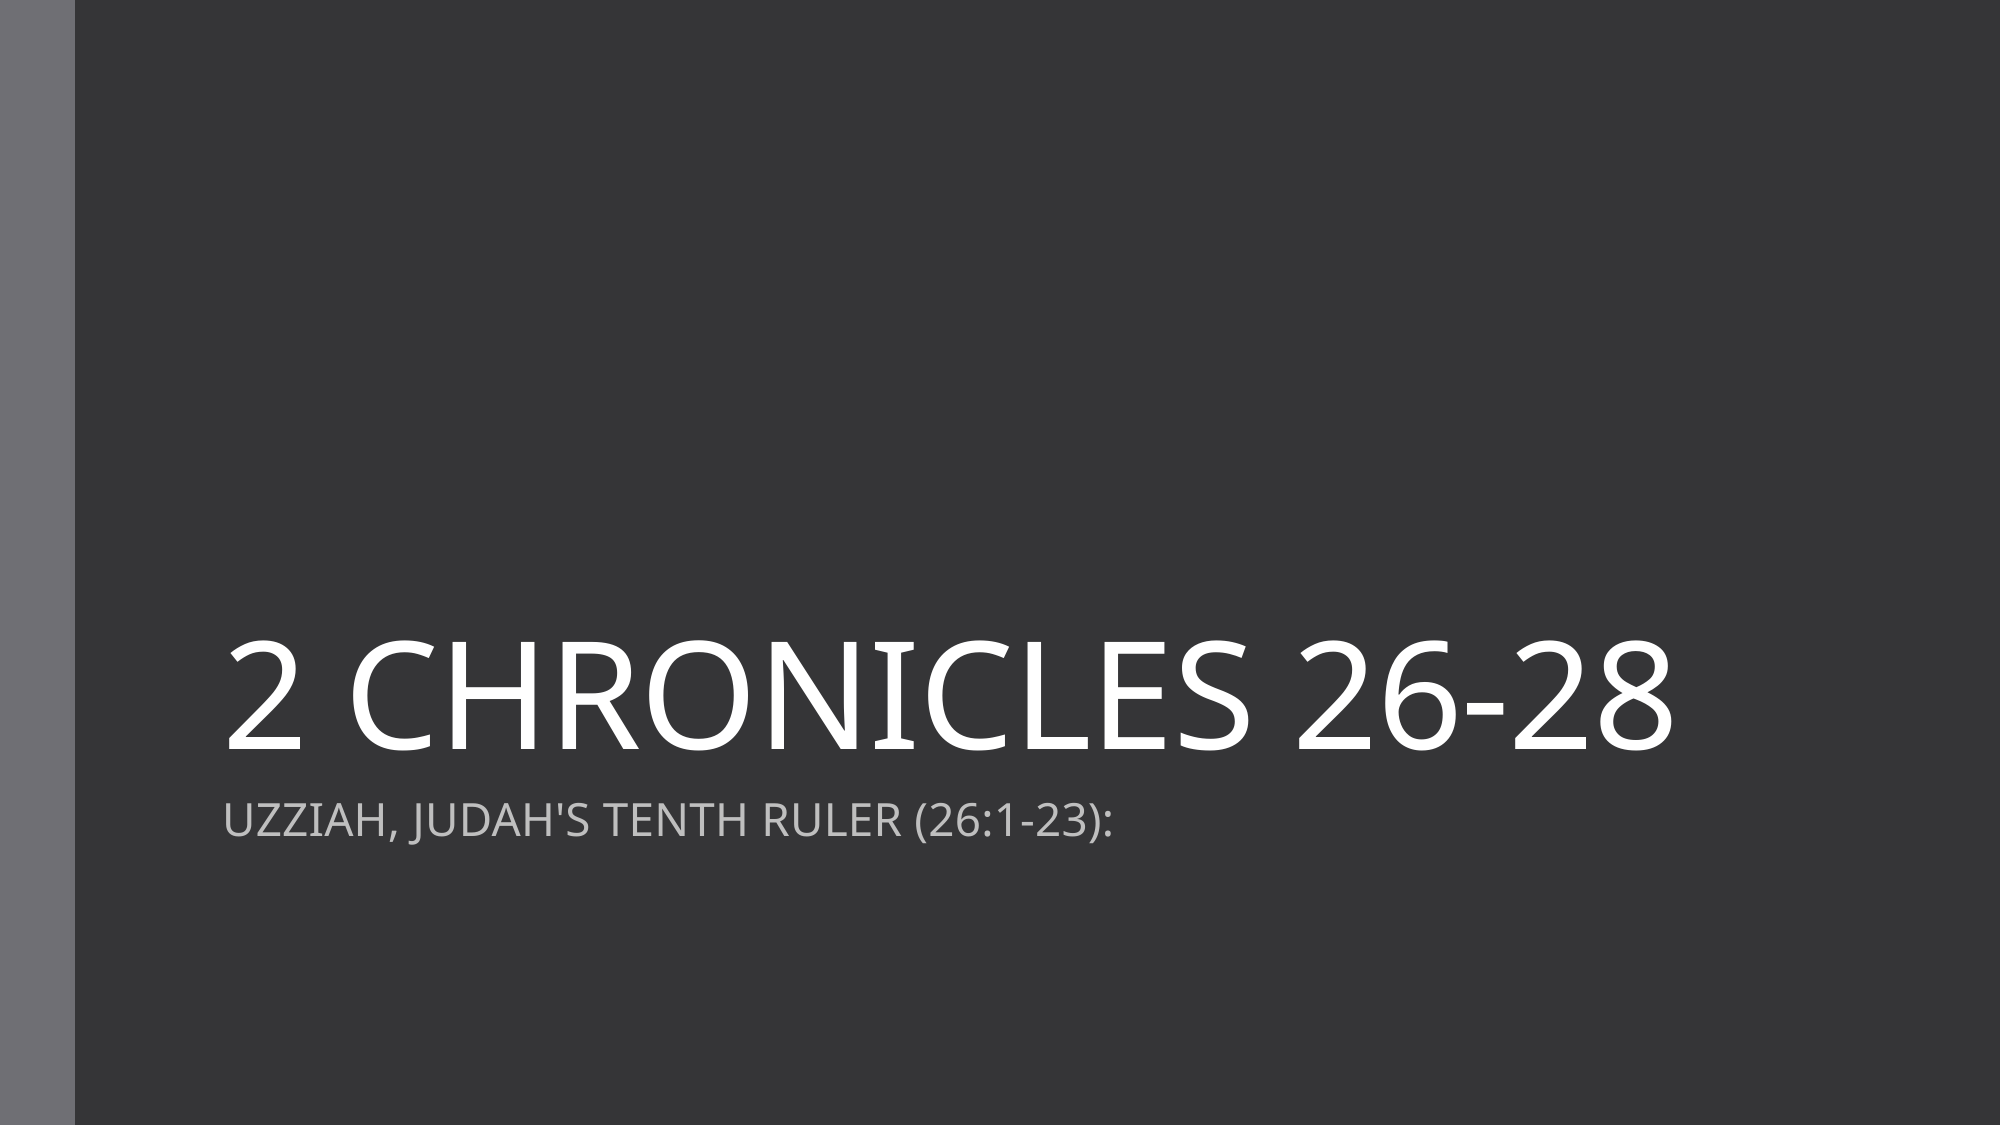

# 2 CHRONICLES 26-28
UZZIAH, JUDAH'S TENTH RULER (26:1-23):